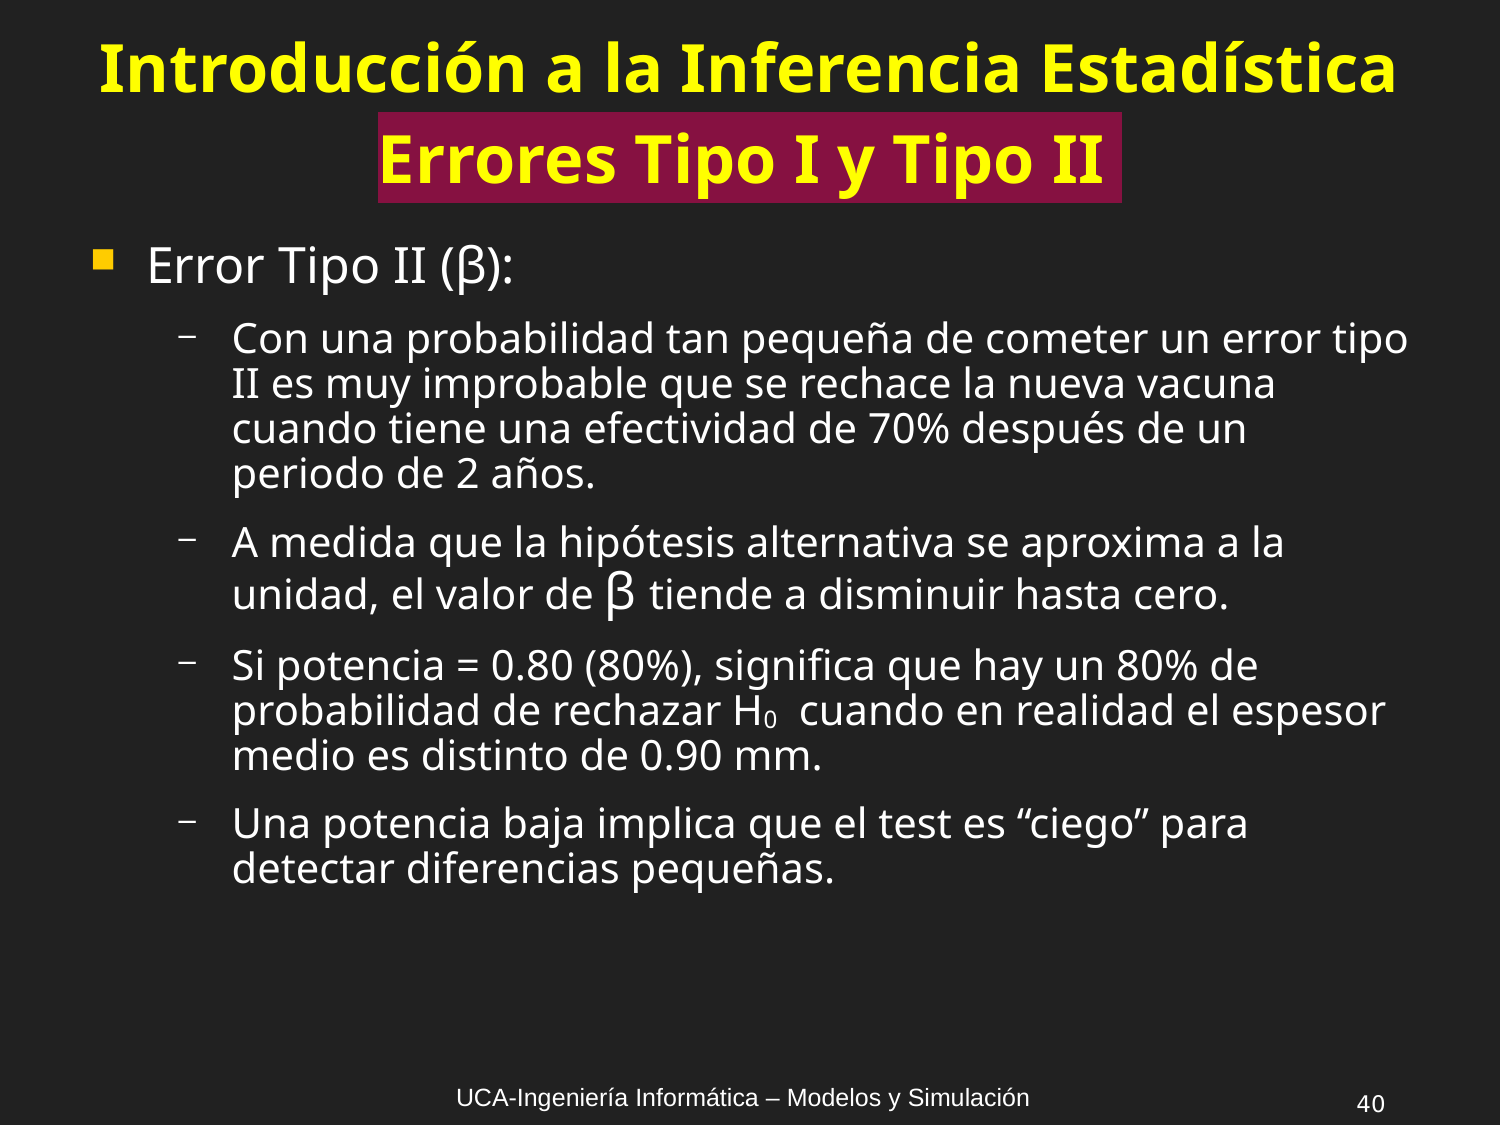

# Introducción a la Inferencia Estadística Errores Tipo I y Tipo II
Error Tipo II (β):
Con una probabilidad tan pequeña de cometer un error tipo II es muy improbable que se rechace la nueva vacuna cuando tiene una efectividad de 70% después de un periodo de 2 años.
A medida que la hipótesis alternativa se aproxima a la unidad, el valor de β tiende a disminuir hasta cero.
Si potencia = 0.80 (80%), significa que hay un 80% de probabilidad de rechazar H0 cuando en realidad el espesor medio es distinto de 0.90 mm.
Una potencia baja implica que el test es “ciego” para detectar diferencias pequeñas.